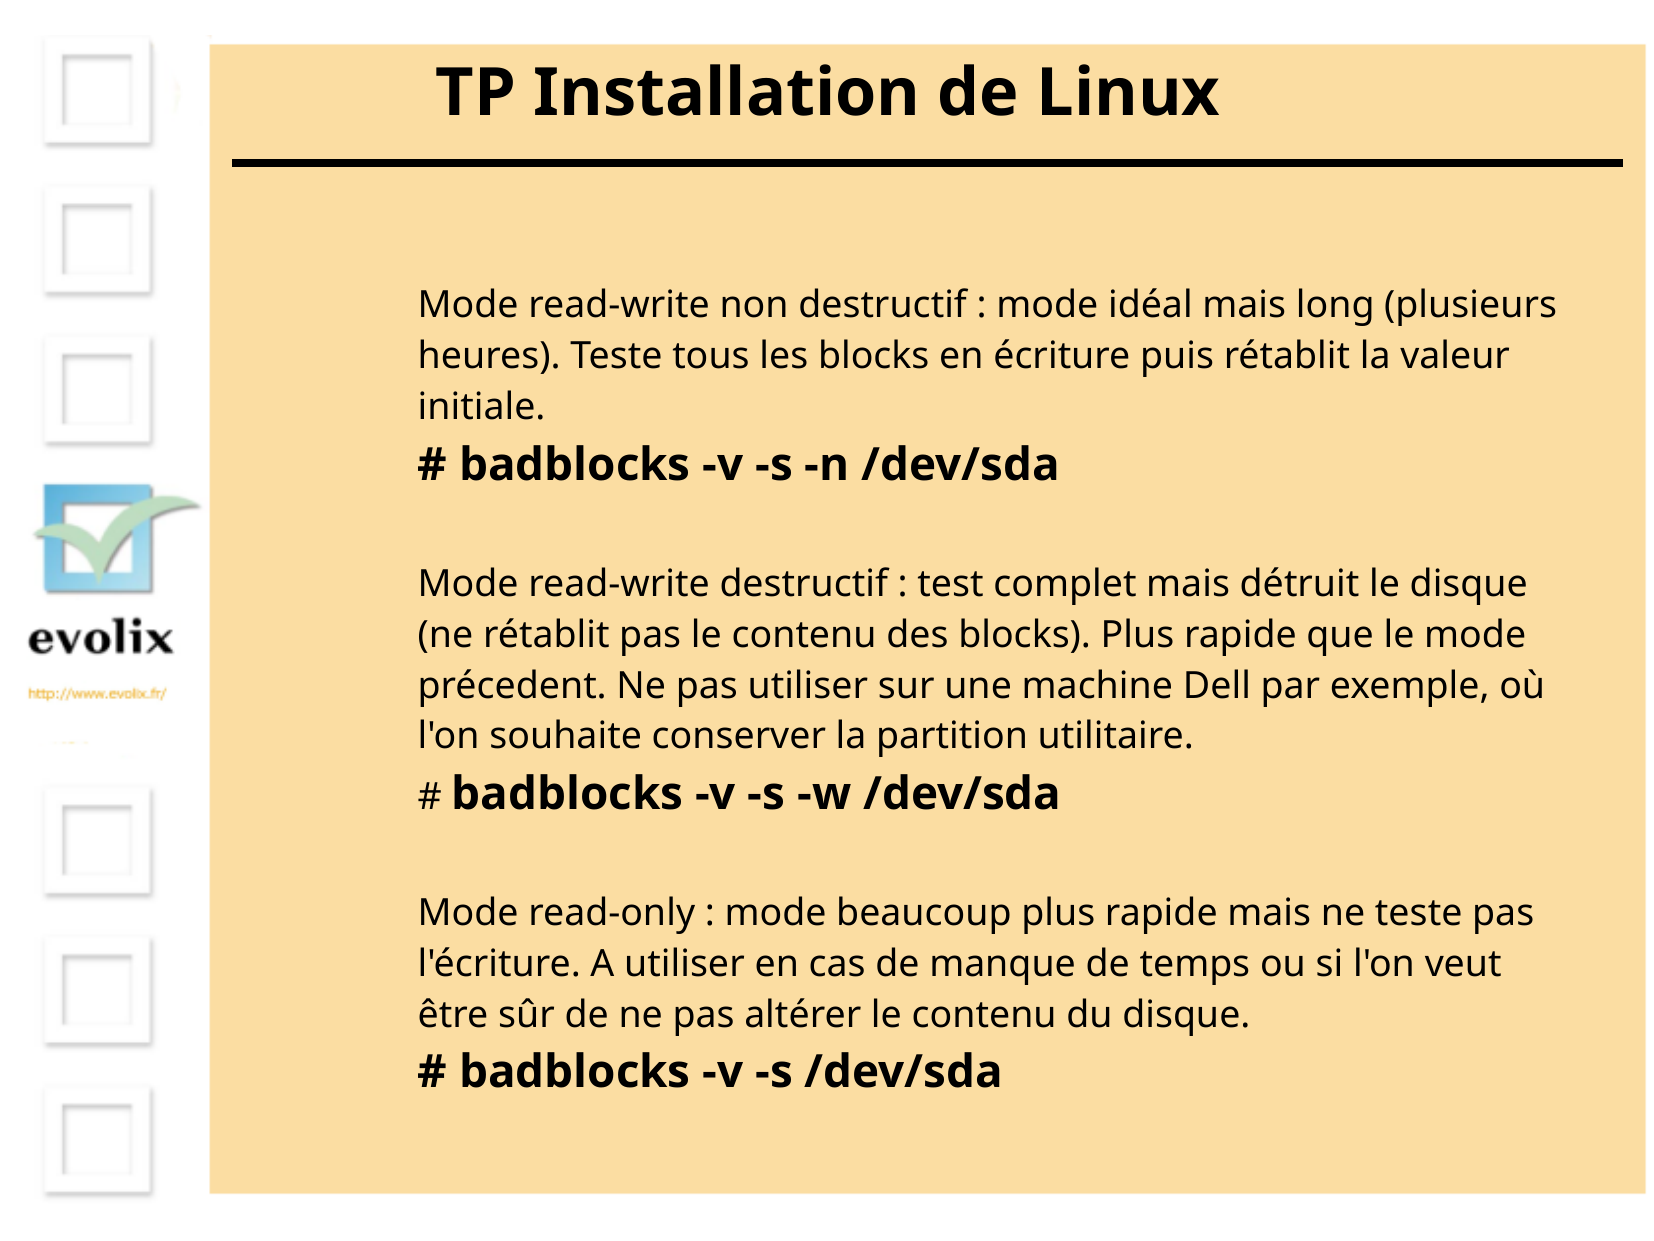

# TP Installation de Linux
Mode read-write non destructif : mode idéal mais long (plusieurs heures). Teste tous les blocks en écriture puis rétablit la valeur initiale.
# badblocks -v -s -n /dev/sda
Mode read-write destructif : test complet mais détruit le disque (ne rétablit pas le contenu des blocks). Plus rapide que le mode précedent. Ne pas utiliser sur une machine Dell par exemple, où l'on souhaite conserver la partition utilitaire.
# badblocks -v -s -w /dev/sda
Mode read-only : mode beaucoup plus rapide mais ne teste pas l'écriture. A utiliser en cas de manque de temps ou si l'on veut être sûr de ne pas altérer le contenu du disque.
# badblocks -v -s /dev/sda